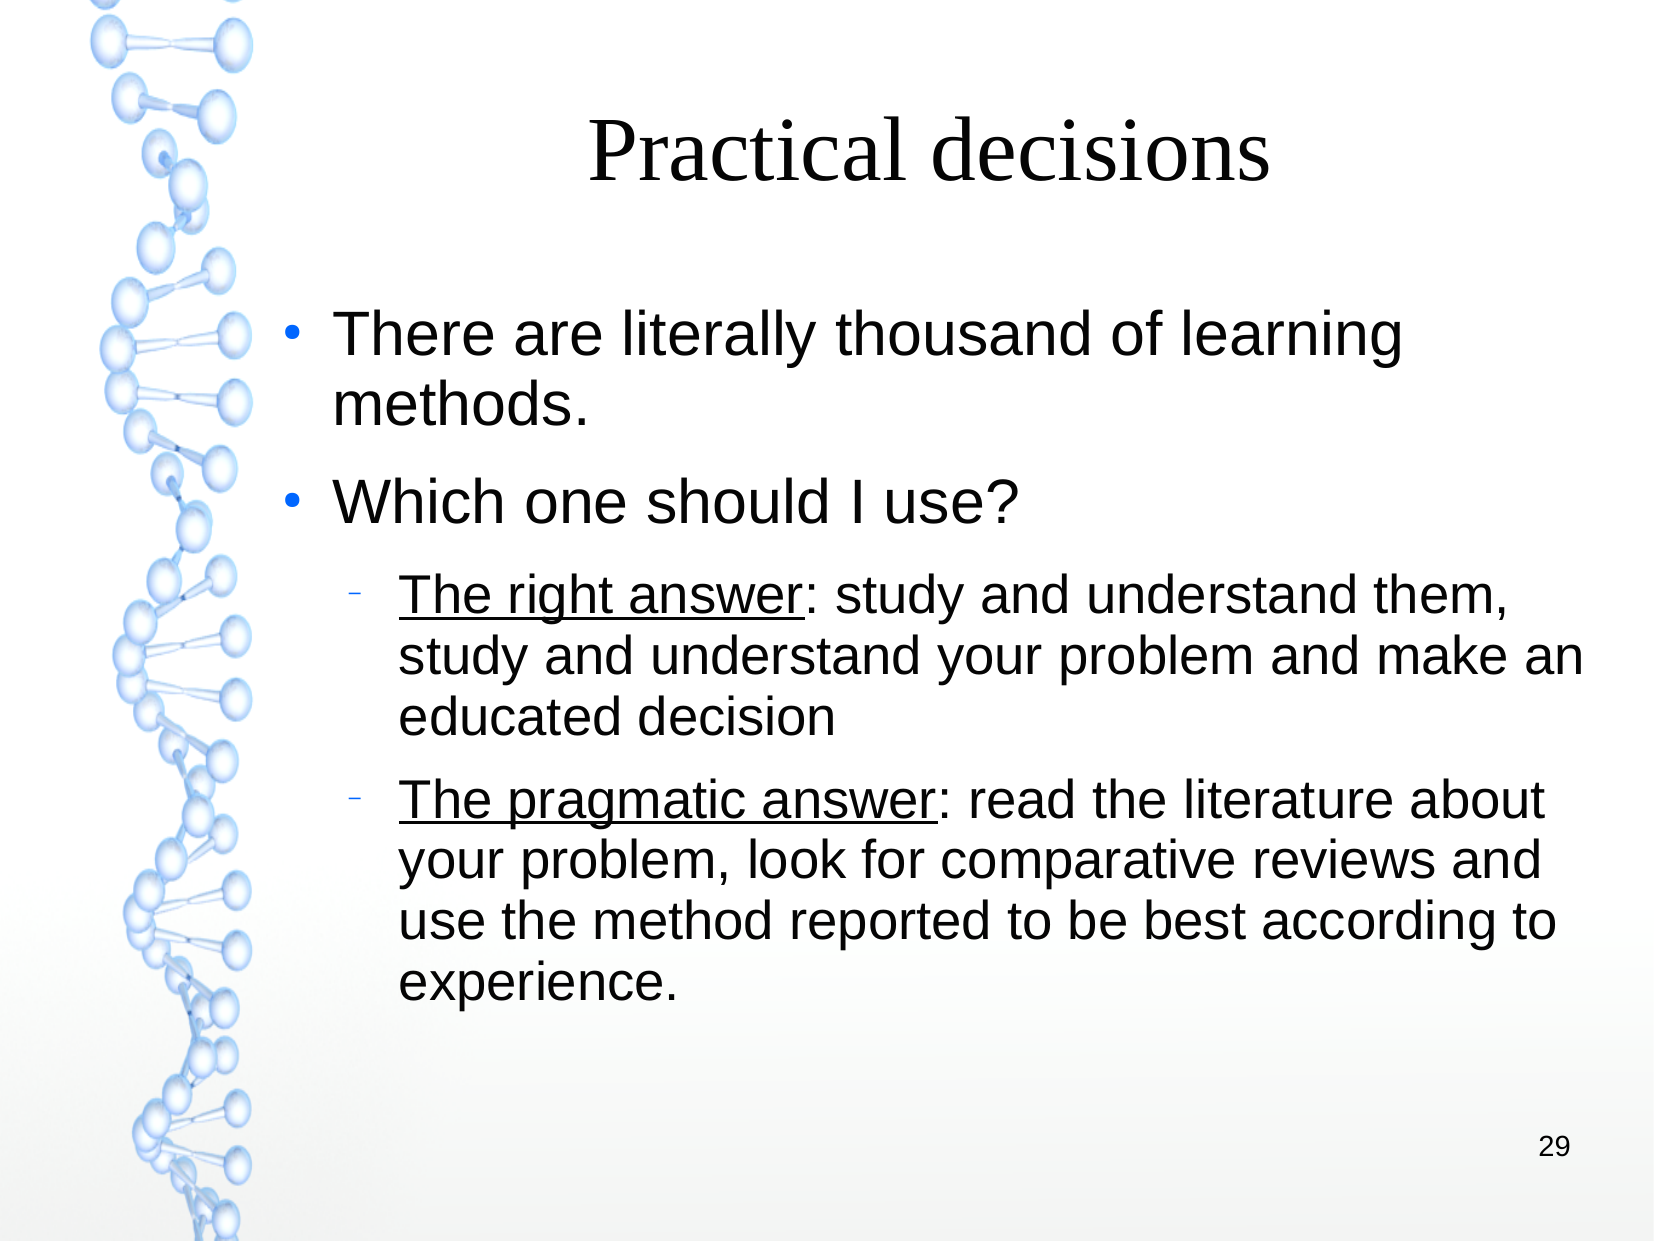

# Practical decisions
There are literally thousand of learning methods.
Which one should I use?
The right answer: study and understand them, study and understand your problem and make an educated decision
The pragmatic answer: read the literature about your problem, look for comparative reviews and use the method reported to be best according to experience.
29